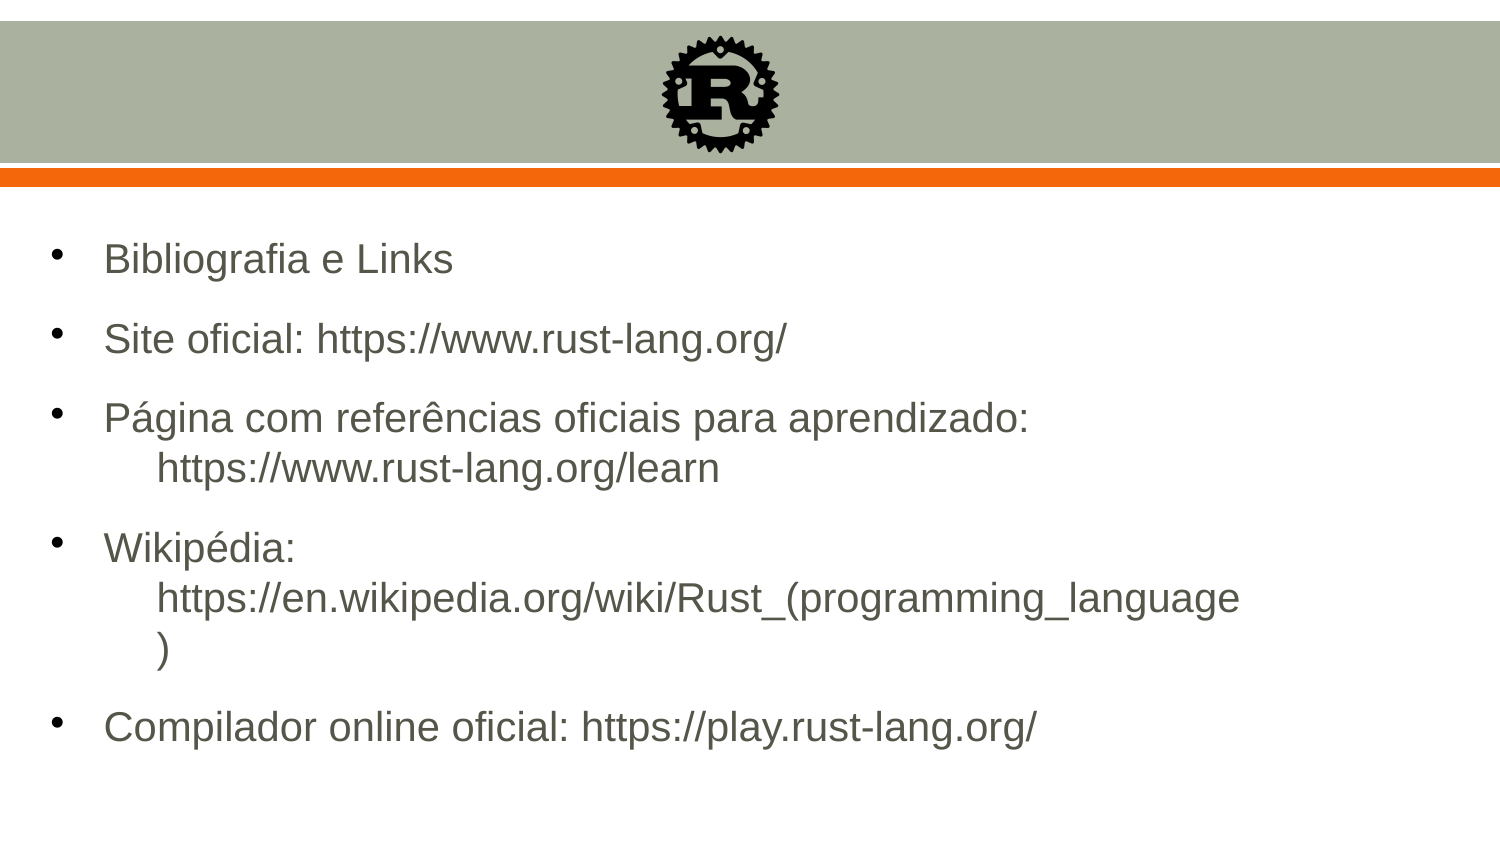

Bibliografia e Links
Site oficial: https://www.rust-lang.org/
Página com referências oficiais para aprendizado: https://www.rust-lang.org/learn
Wikipédia: https://en.wikipedia.org/wiki/Rust_(programming_language)
Compilador online oficial: https://play.rust-lang.org/